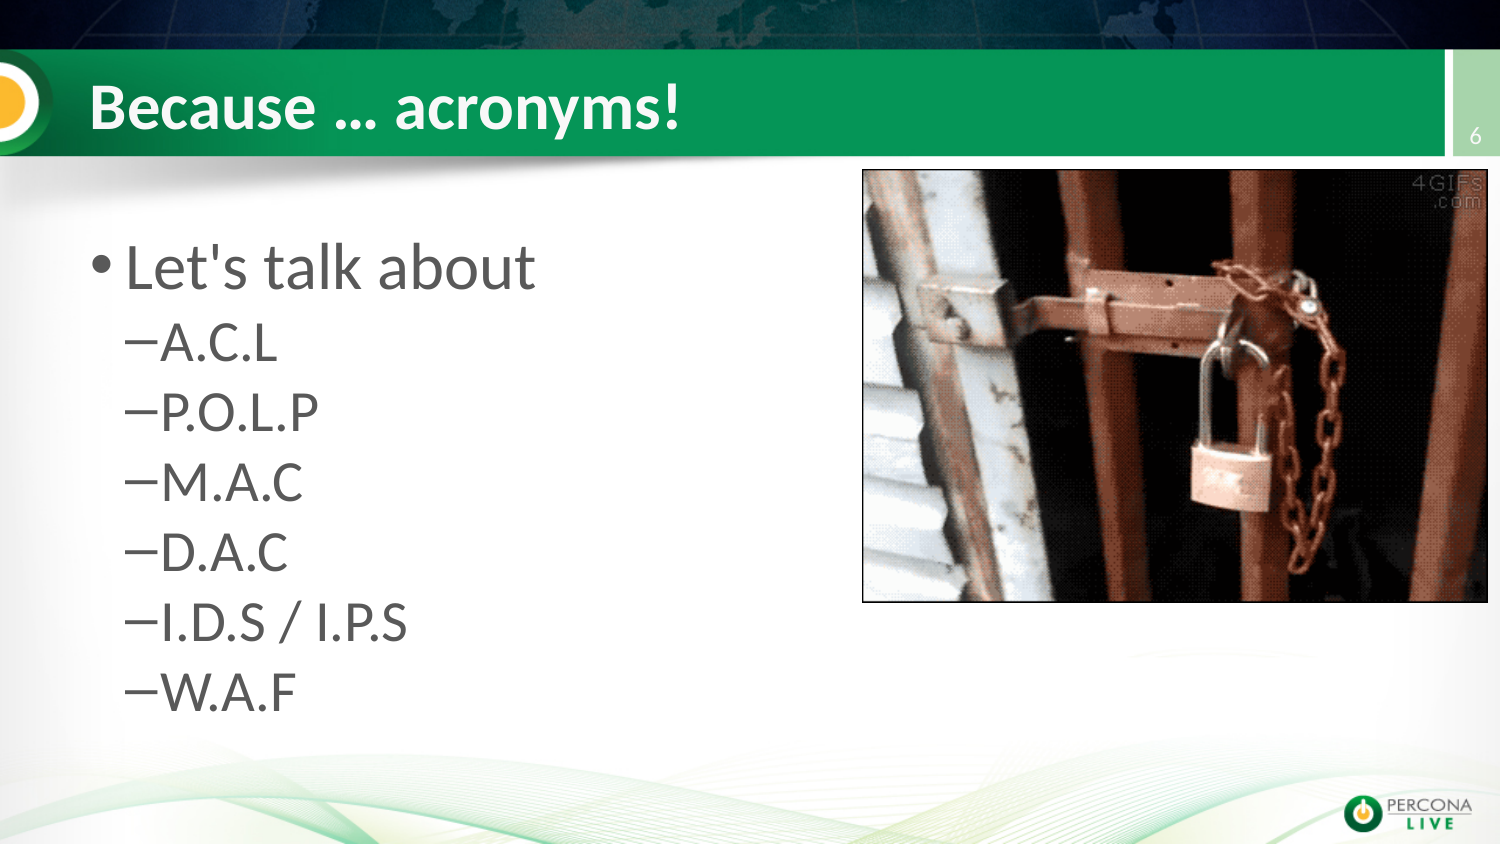

Because … acronyms!
Let's talk about
A.C.L
P.O.L.P
M.A.C
D.A.C
I.D.S / I.P.S
W.A.F